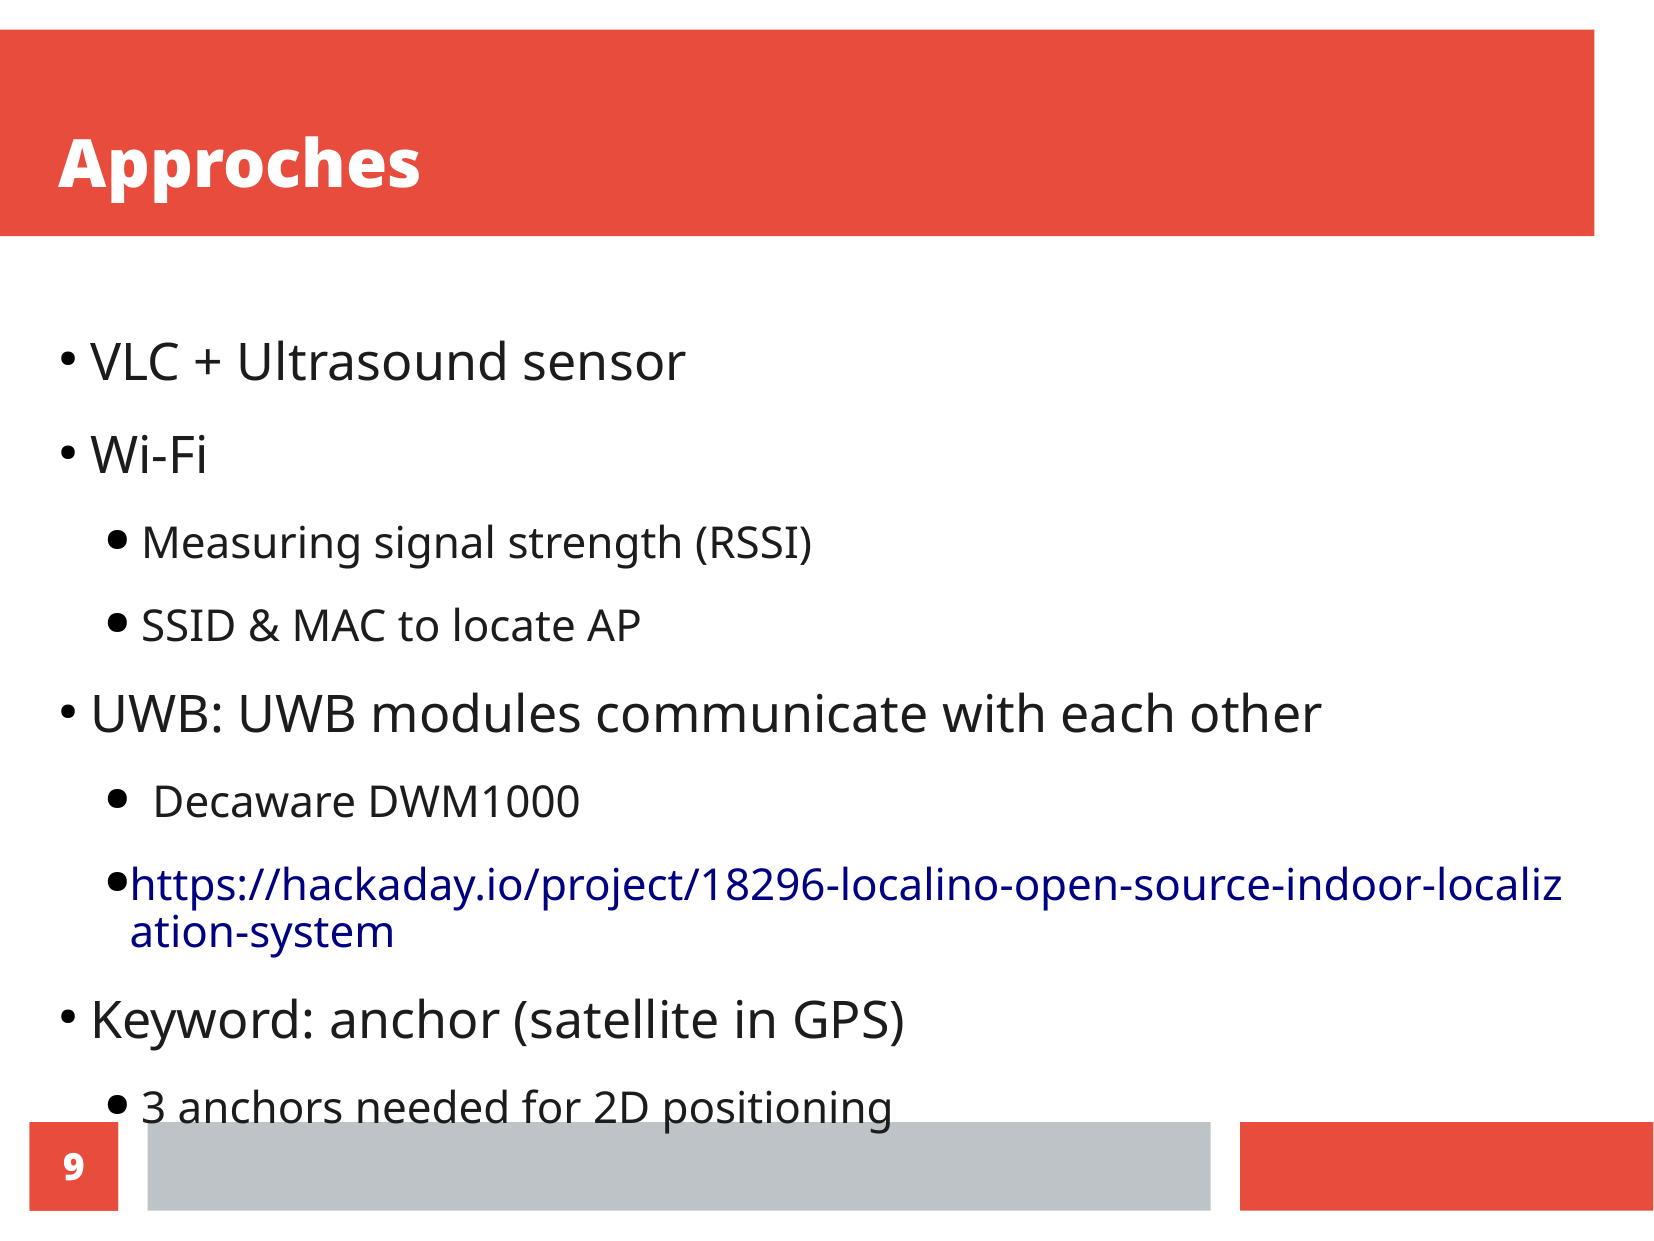

# Approches
 VLC + Ultrasound sensor
 Wi-Fi
 Measuring signal strength (RSSI)
 SSID & MAC to locate AP
 UWB: UWB modules communicate with each other
 Decaware DWM1000
https://hackaday.io/project/18296-localino-open-source-indoor-localization-system
 Keyword: anchor (satellite in GPS)
 3 anchors needed for 2D positioning
9